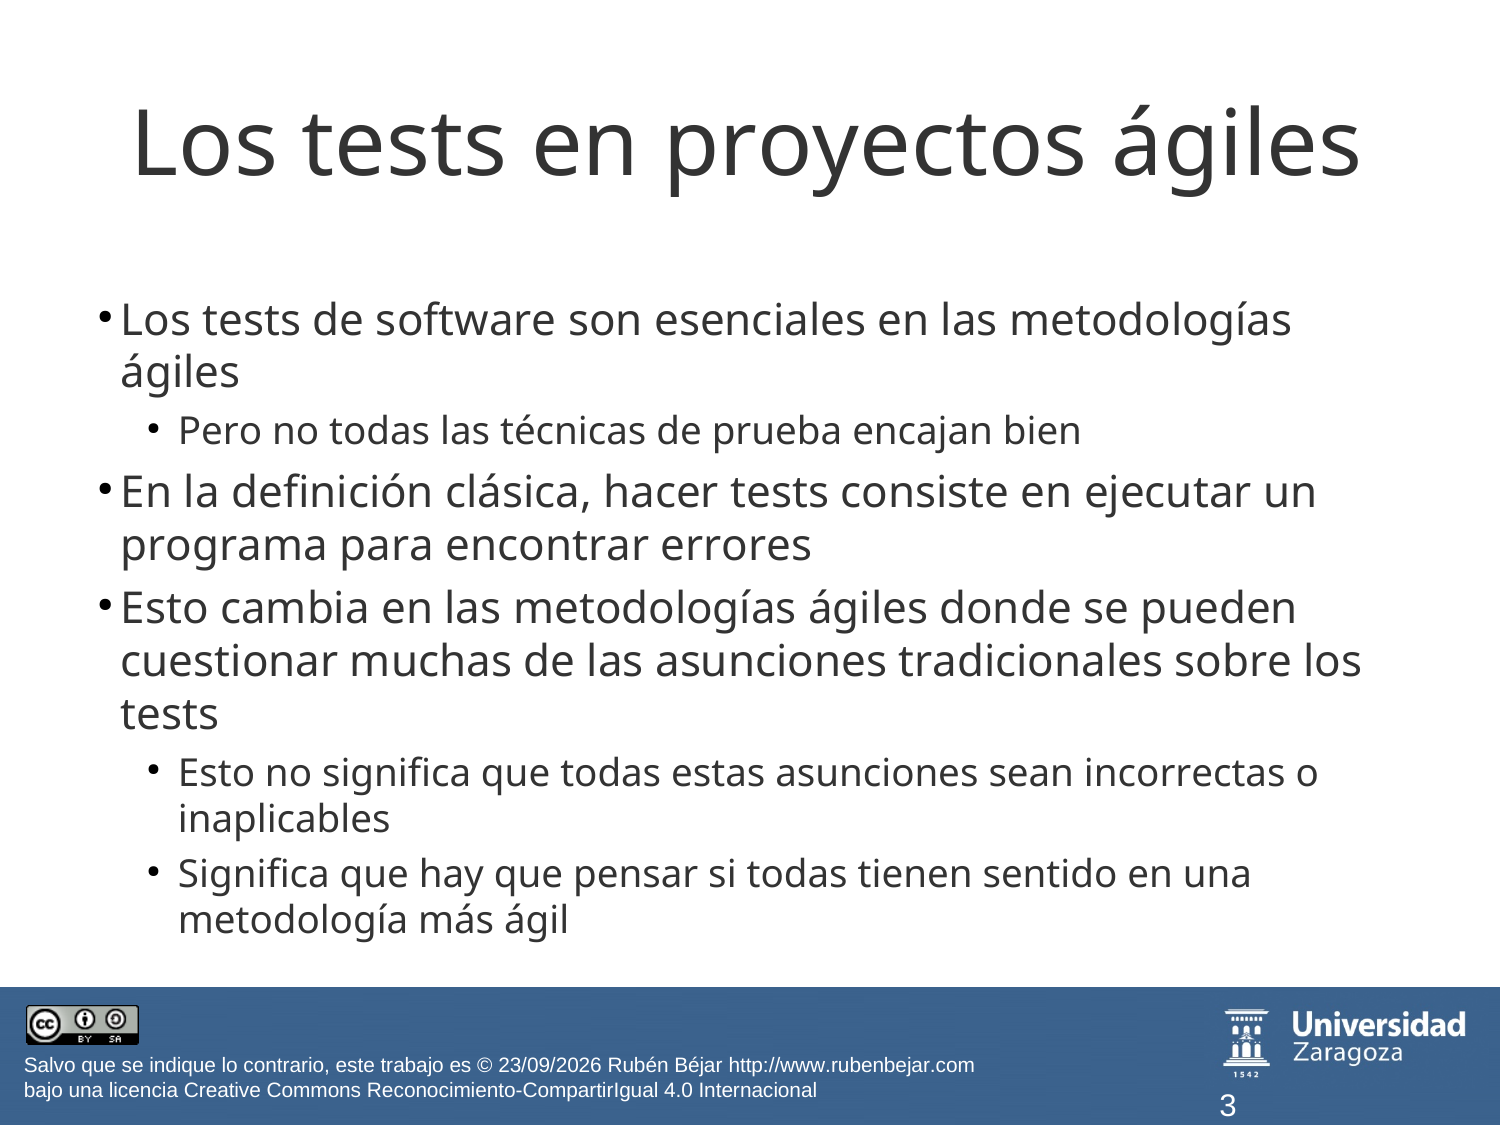

# Los tests en proyectos ágiles
Los tests de software son esenciales en las metodologías ágiles
Pero no todas las técnicas de prueba encajan bien
En la definición clásica, hacer tests consiste en ejecutar un programa para encontrar errores
Esto cambia en las metodologías ágiles donde se pueden cuestionar muchas de las asunciones tradicionales sobre los tests
Esto no significa que todas estas asunciones sean incorrectas o inaplicables
Significa que hay que pensar si todas tienen sentido en una metodología más ágil